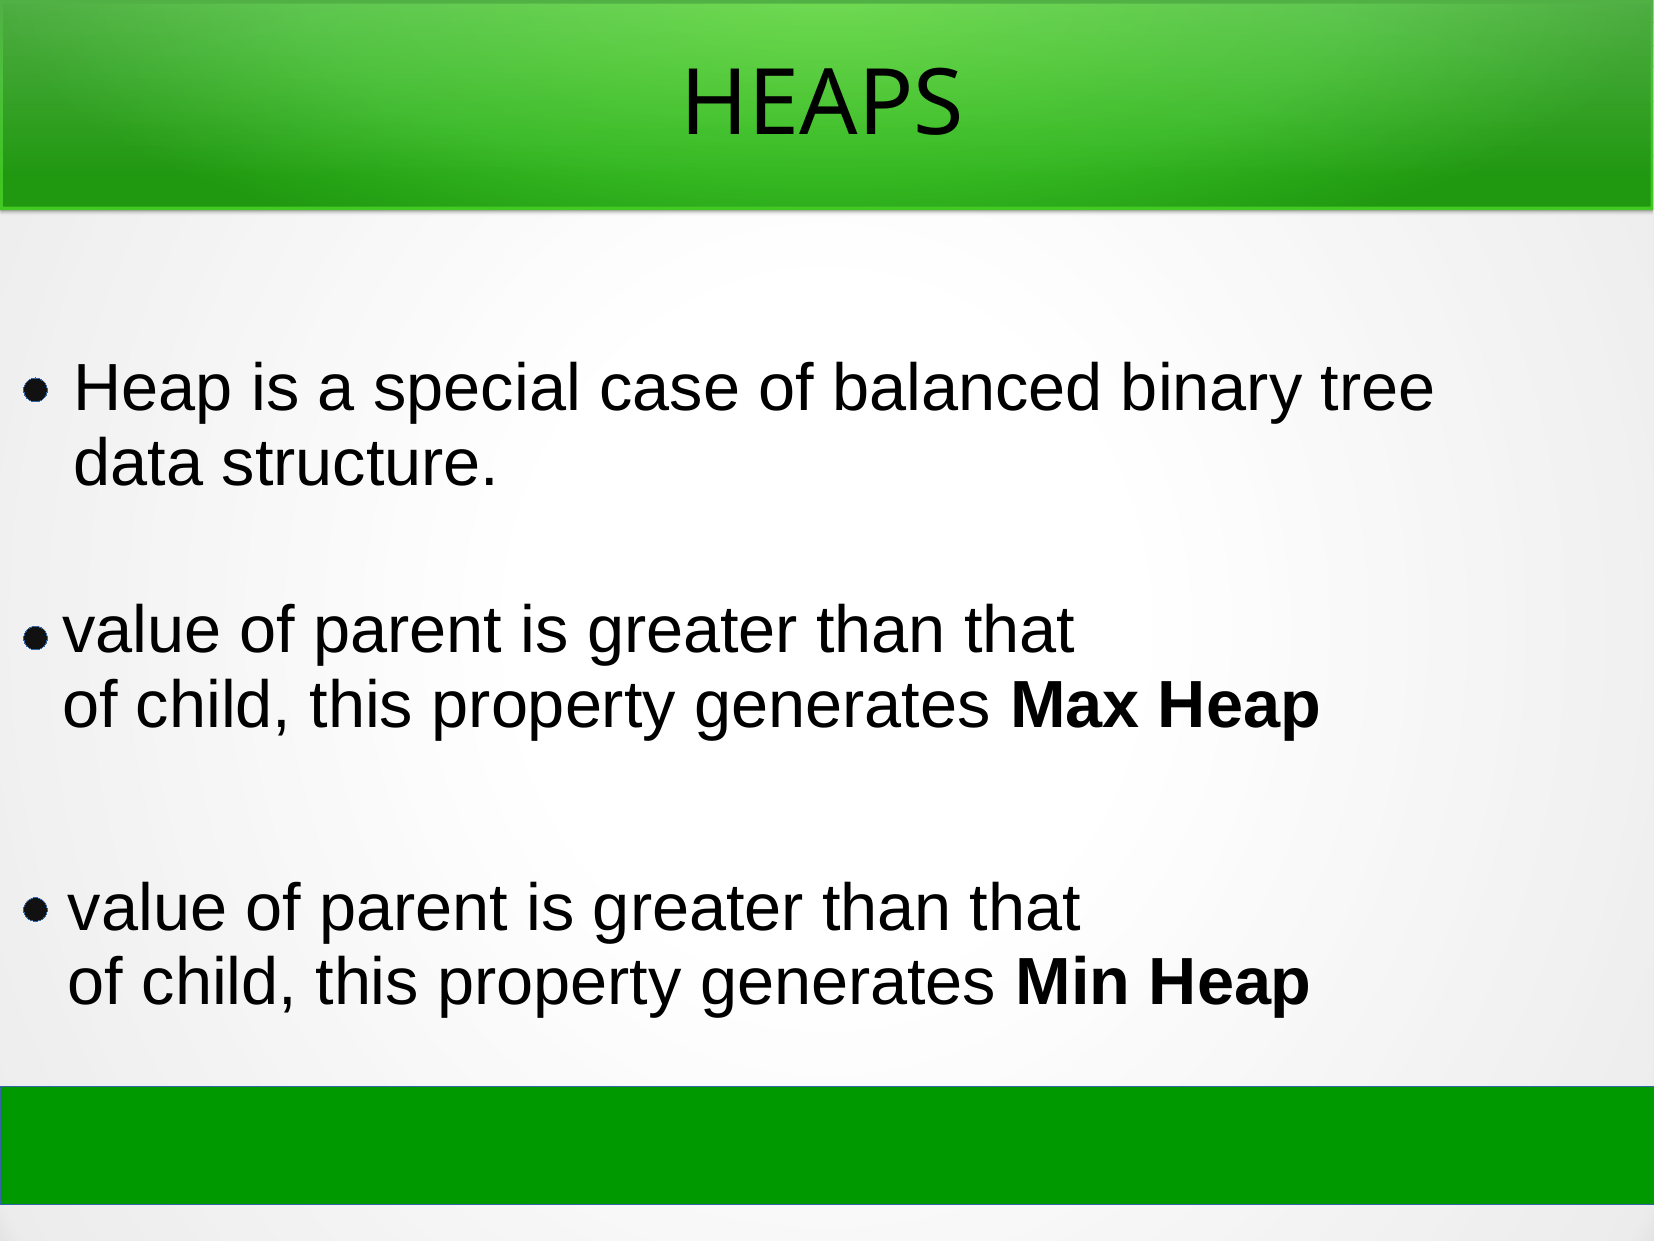

HEAPS
Heap is a special case of balanced binary tree
data structure.
value of parent is greater than that
of child, this property generates Max Heap
value of parent is greater than that
of child, this property generates Min Heap
12/26/03
AVL Trees - Lecture 8
24